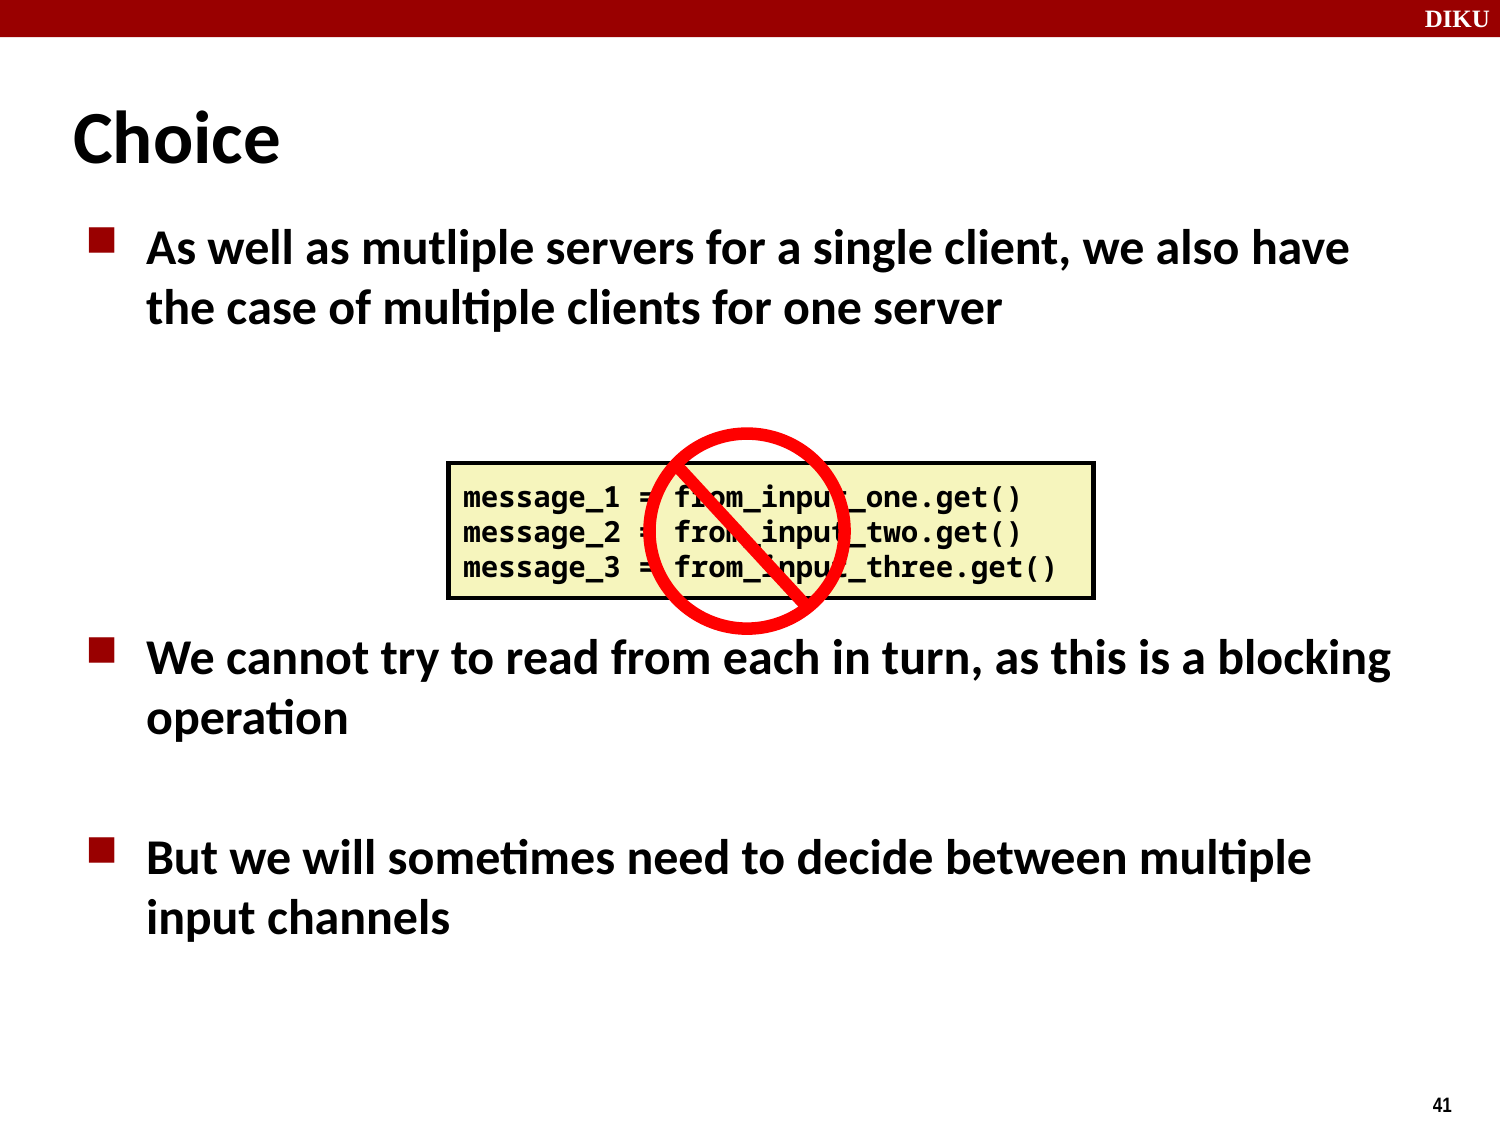

Choice
As well as mutliple servers for a single client, we also have the case of multiple clients for one server
We cannot try to read from each in turn, as this is a blocking operation
But we will sometimes need to decide between multiple input channels
message_1 = from_input_one.get()
message_2 = from_input_two.get()
message_3 = from_input_three.get()